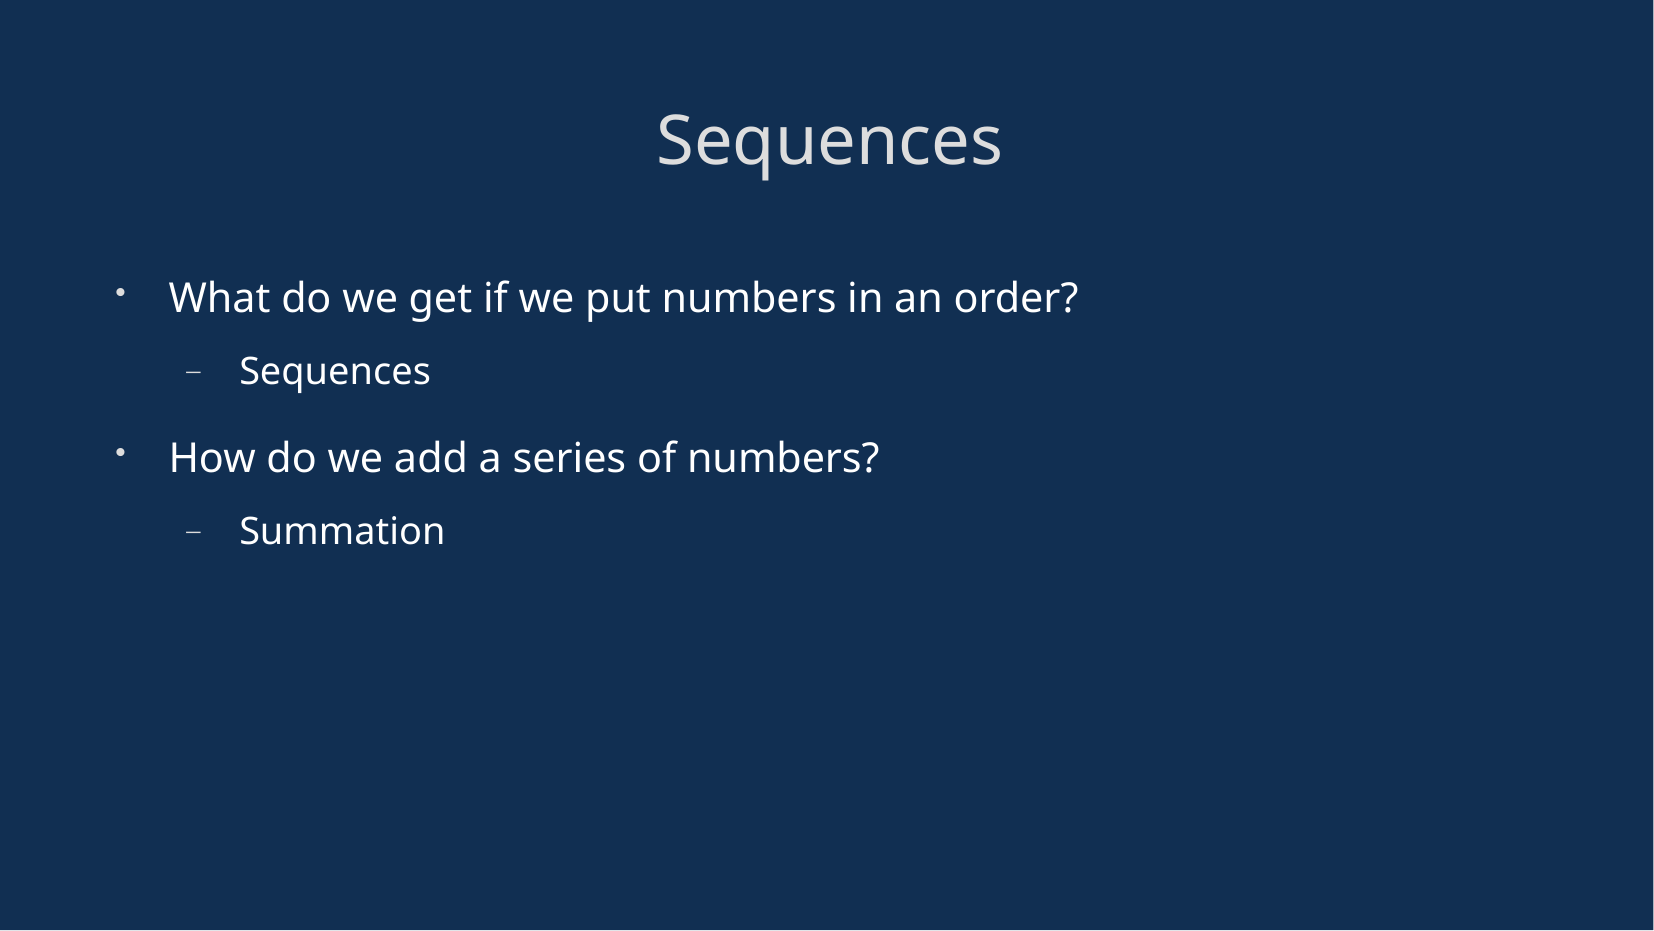

# Sequences
What do we get if we put numbers in an order?
Sequences
How do we add a series of numbers?
Summation